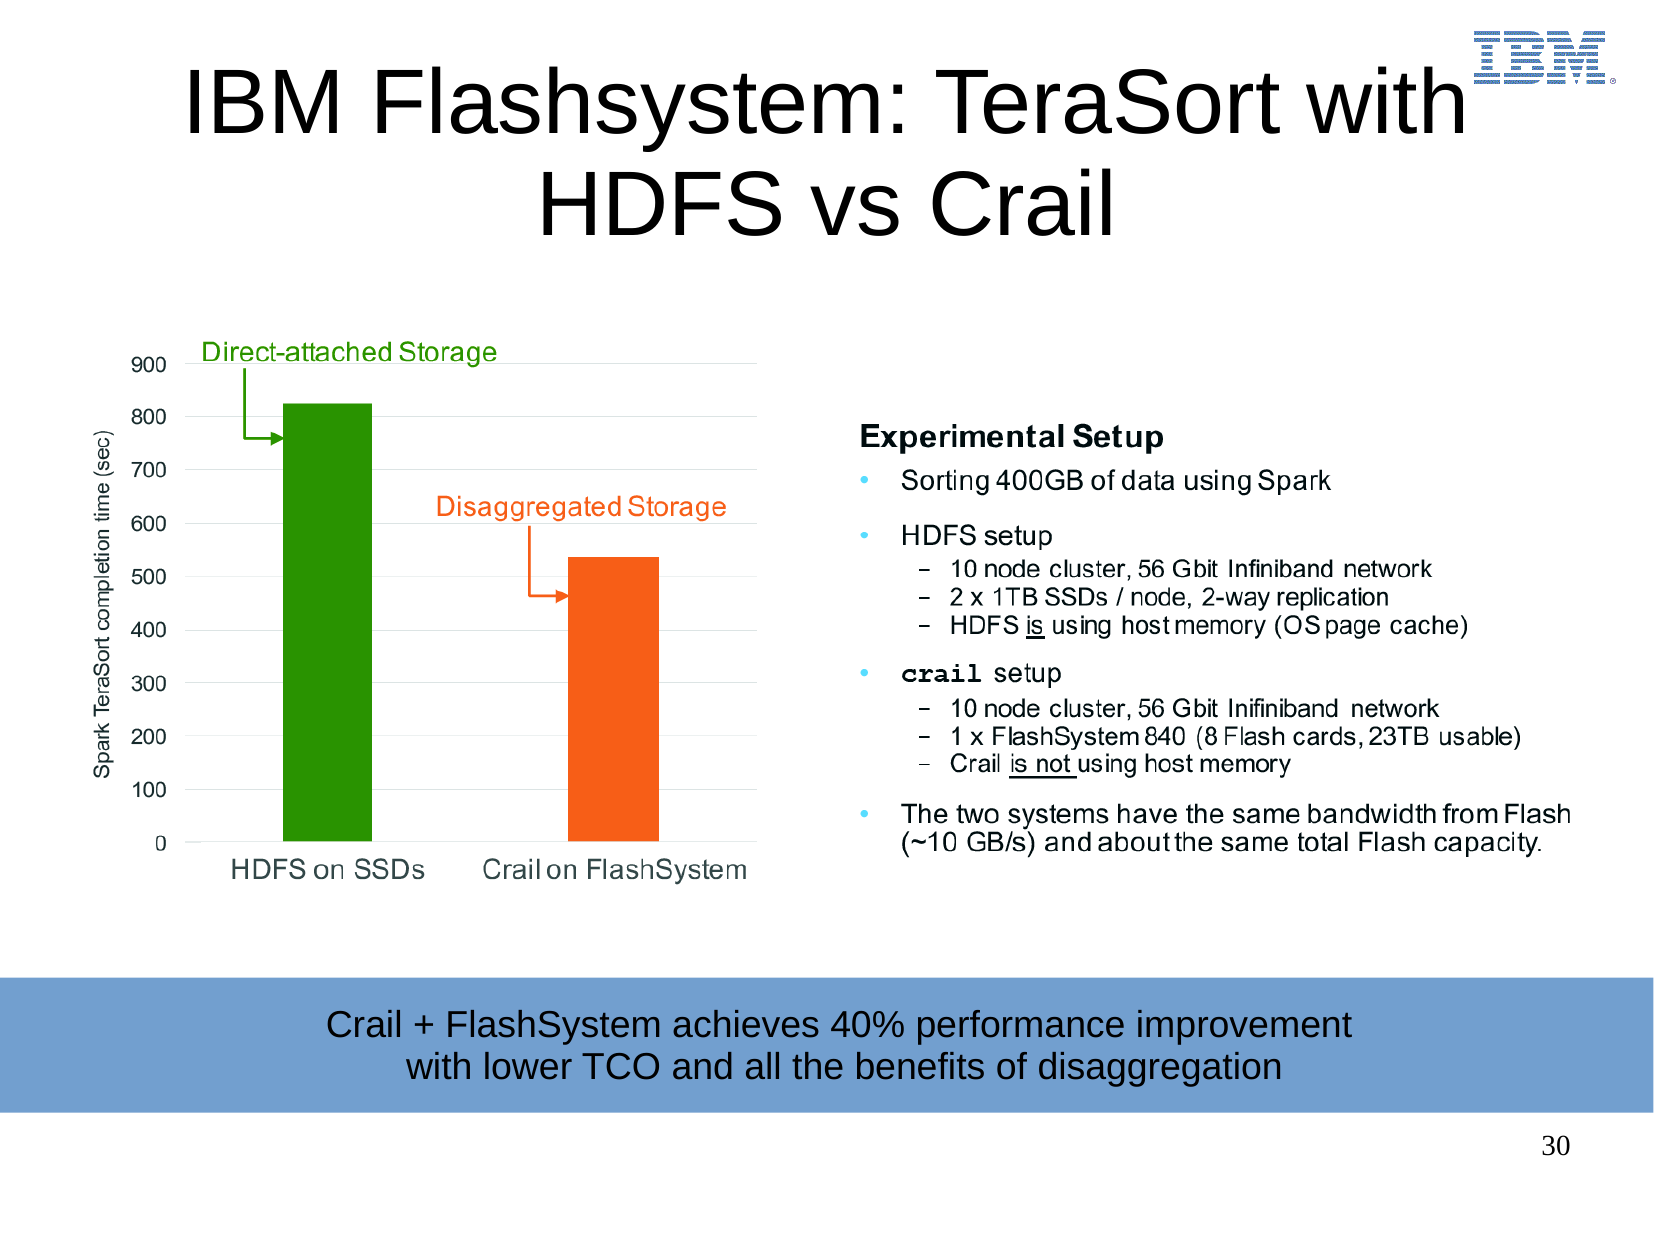

# IBM Flashsystem: TeraSort with HDFS vs Crail
Crail + FlashSystem achieves 40% performance improvement
with lower TCO and all the benefits of disaggregation
30